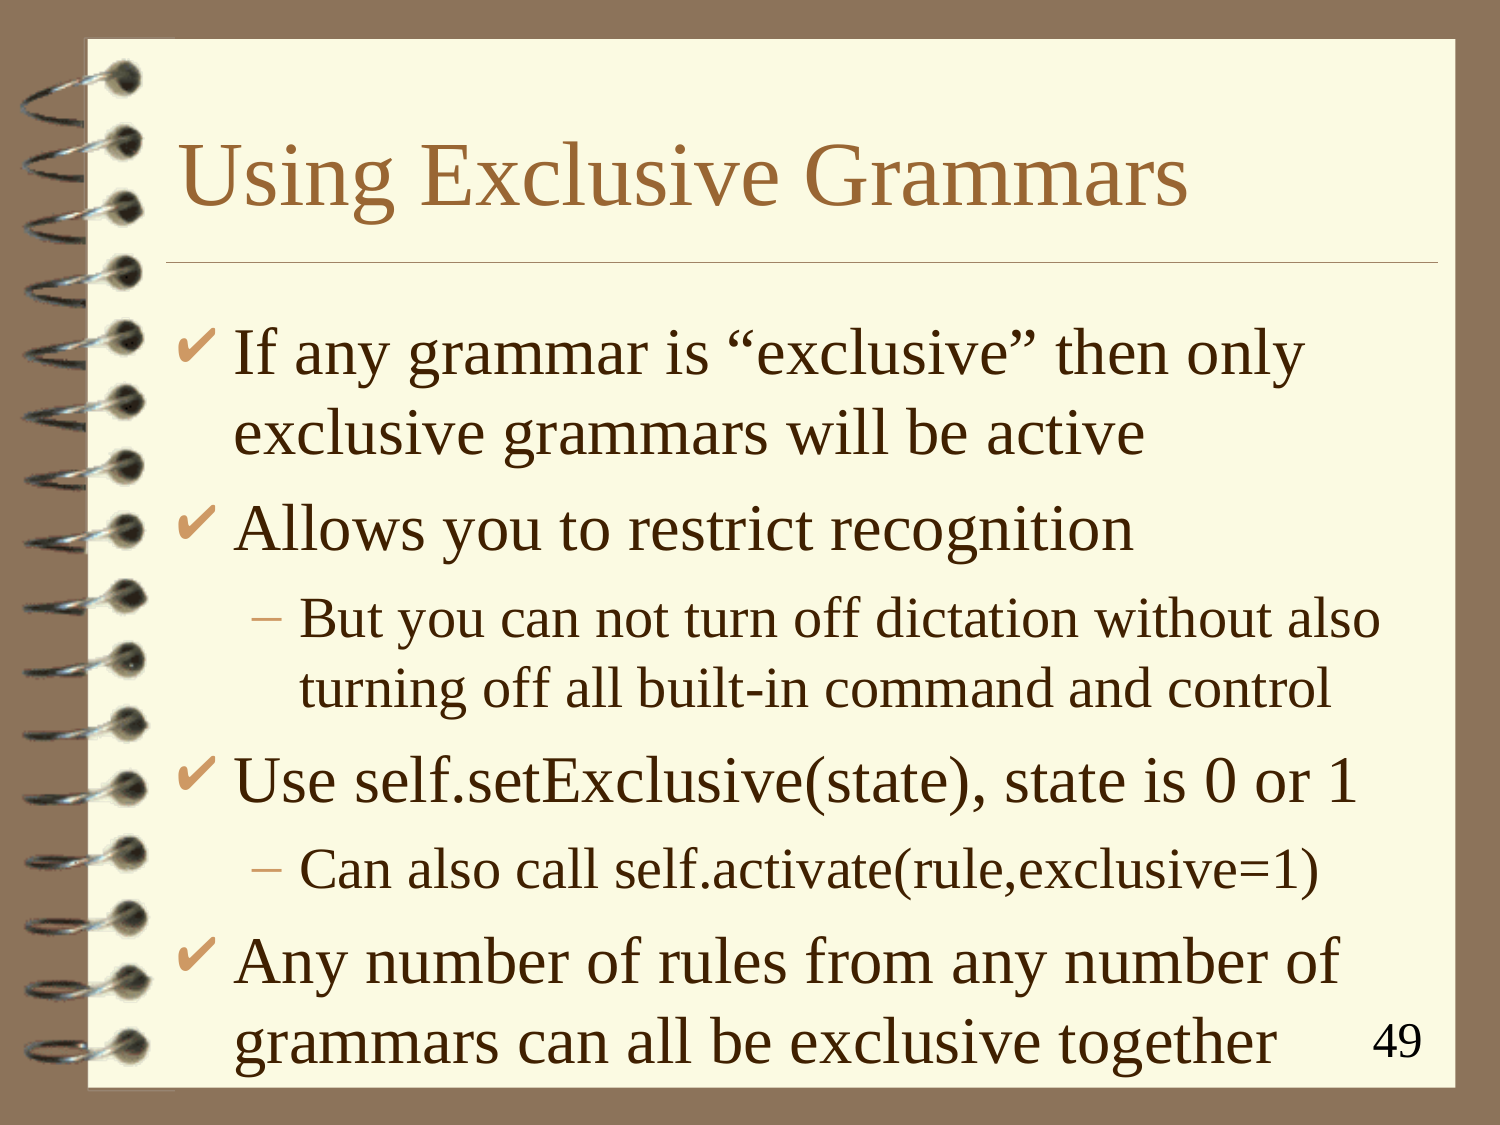

# Using Exclusive Grammars
If any grammar is “exclusive” then only exclusive grammars will be active
Allows you to restrict recognition
But you can not turn off dictation without also turning off all built-in command and control
Use self.setExclusive(state), state is 0 or 1
Can also call self.activate(rule,exclusive=1)
Any number of rules from any number of grammars can all be exclusive together
49